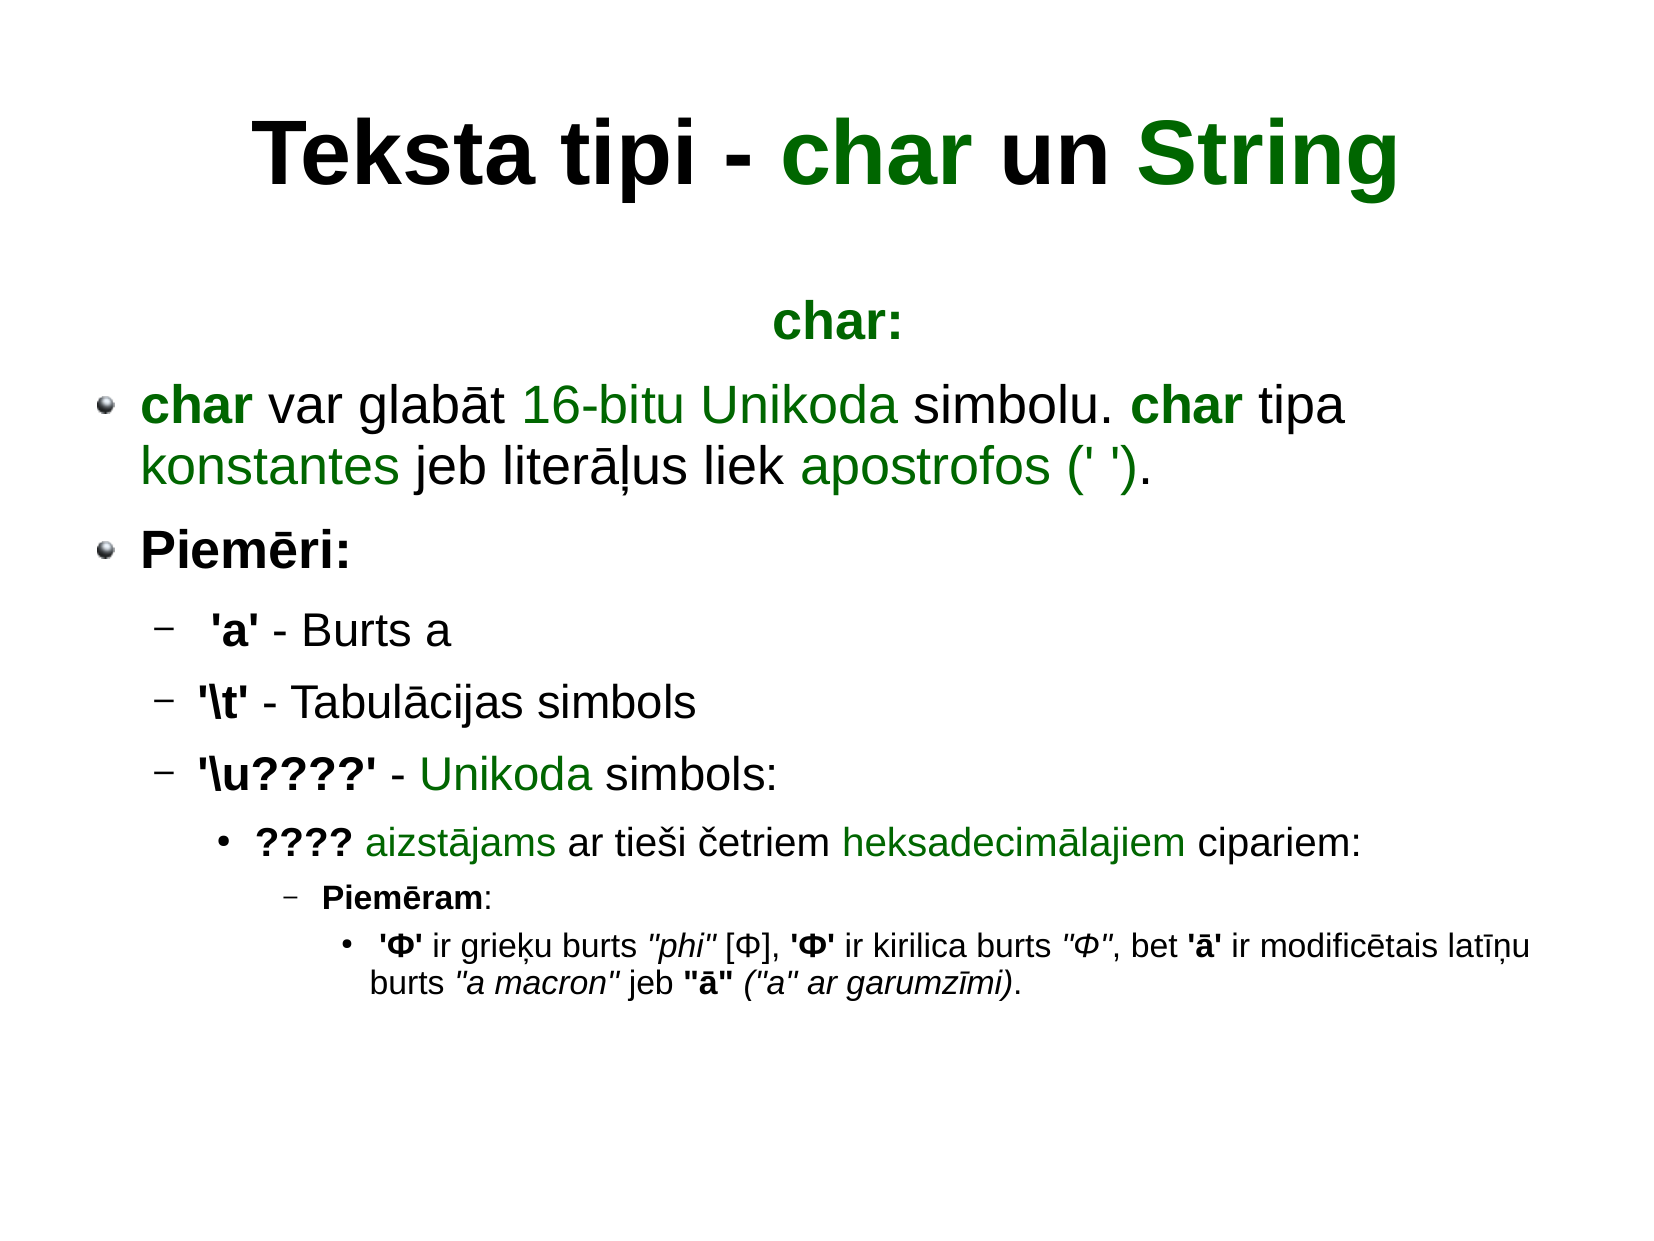

# Teksta tipi - char un String
char:
char var glabāt 16-bitu Unikoda simbolu. char tipa konstantes jeb literāļus liek apostrofos (' ').
Piemēri:
 'a' - Burts a
'\t' - Tabulācijas simbols
'\u????' - Unikoda simbols:
???? aizstājams ar tieši četriem heksadecimālajiem cipariem:
 Piemēram:
 'Φ' ir grieķu burts "phi" [Φ], 'Ф' ir kirilica burts "Ф", bet 'ā' ir modificētais latīņu burts "a macron" jeb "ā" ("a" ar garumzīmi).